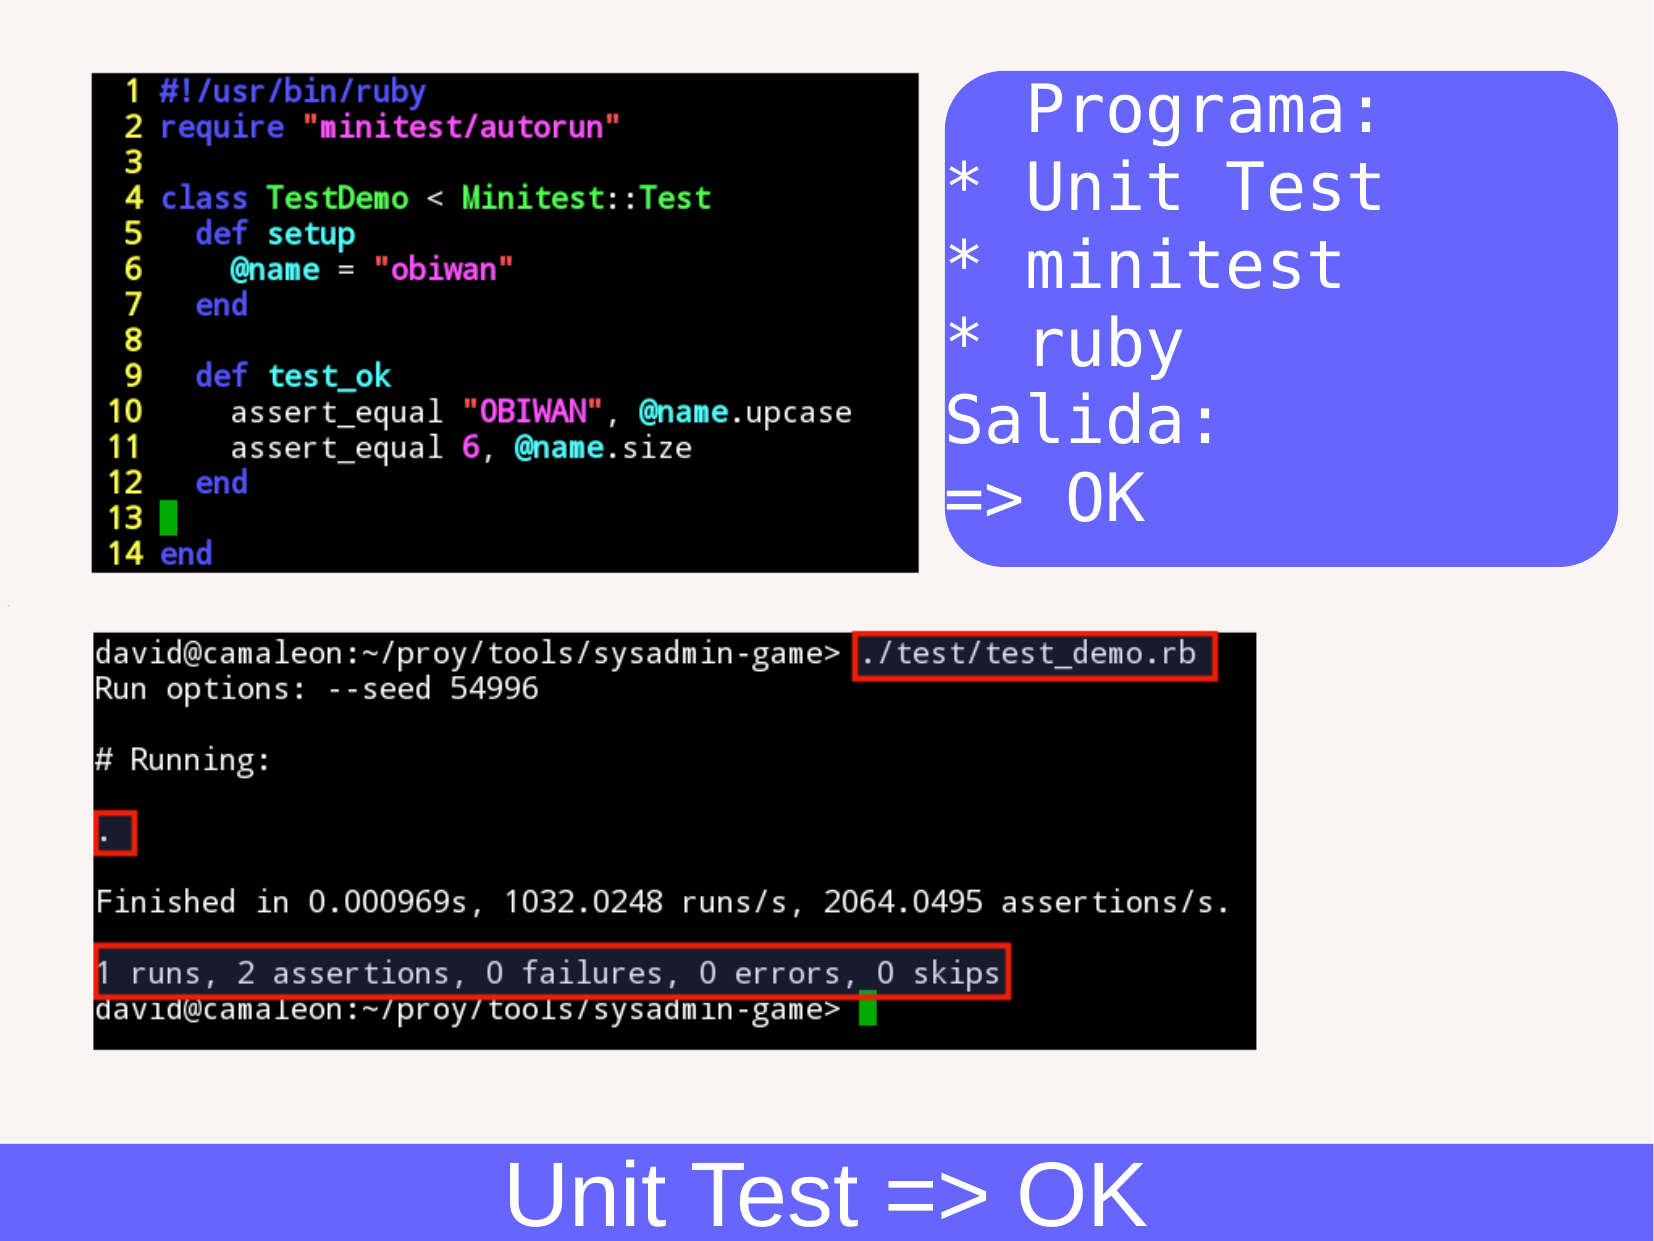

Programa:
* Unit Test
* minitest
* ruby
Salida:
=> OK
# Unit Test => OK